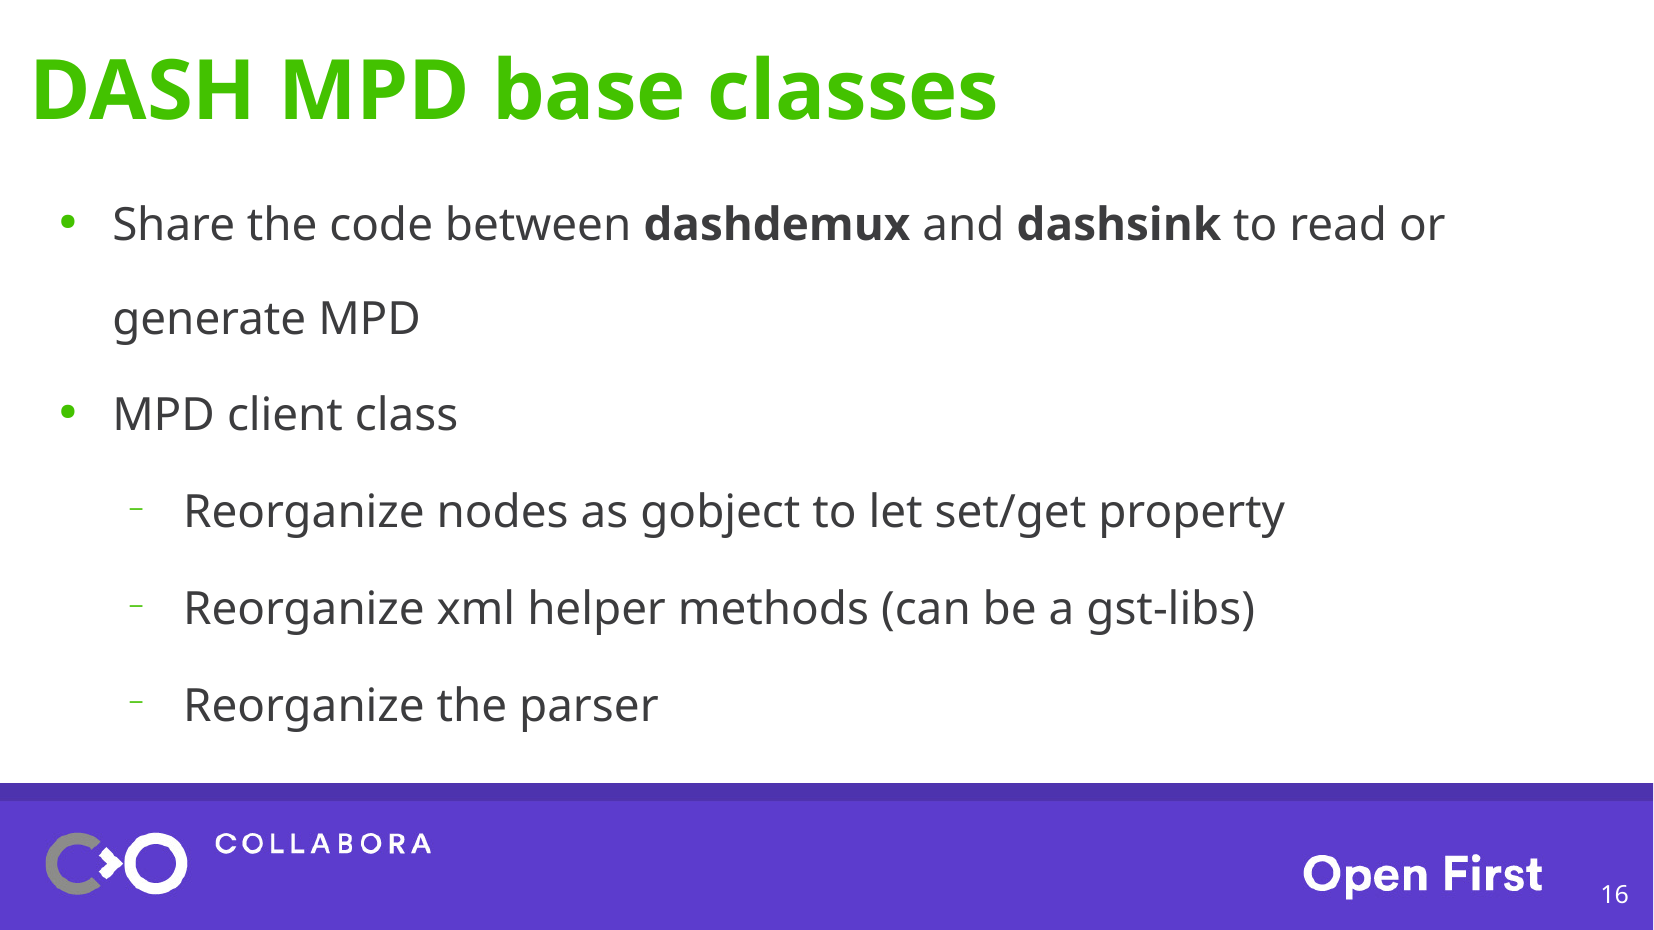

# DASH MPD base classes
Share the code between dashdemux and dashsink to read or generate MPD
MPD client class
Reorganize nodes as gobject to let set/get property
Reorganize xml helper methods (can be a gst-libs)
Reorganize the parser
16